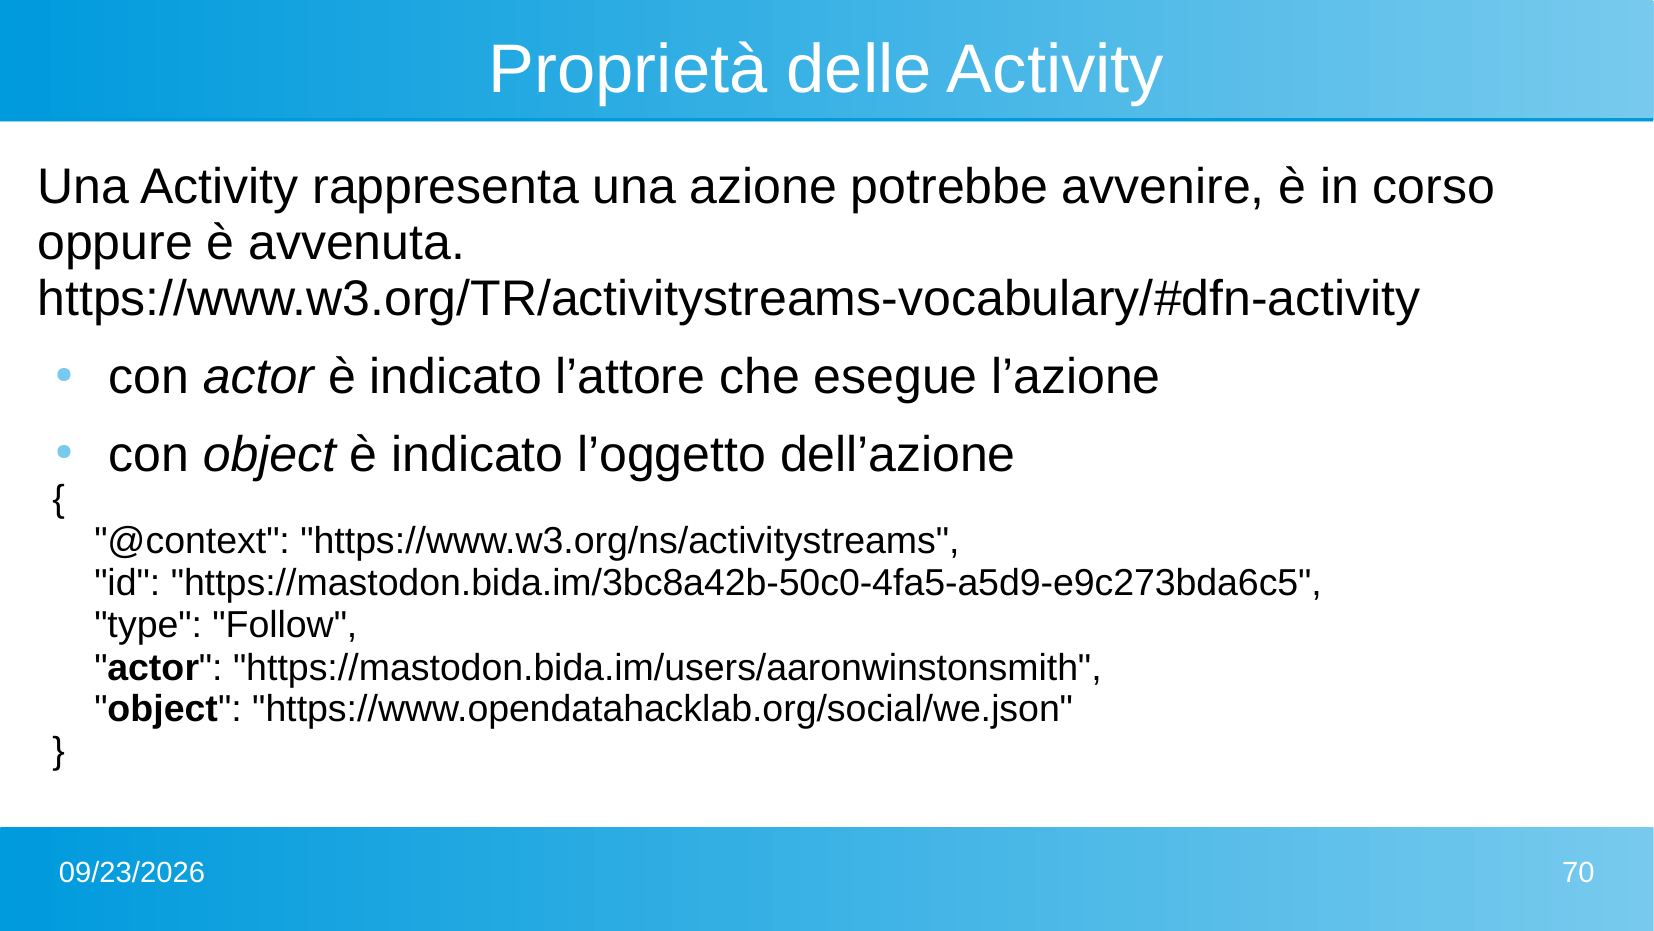

# Proprietà delle Activity
Una Activity rappresenta una azione potrebbe avvenire, è in corso oppure è avvenuta. https://www.w3.org/TR/activitystreams-vocabulary/#dfn-activity
con actor è indicato l’attore che esegue l’azione
con object è indicato l’oggetto dell’azione
{
 "@context": "https://www.w3.org/ns/activitystreams",
 "id": "https://mastodon.bida.im/3bc8a42b-50c0-4fa5-a5d9-e9c273bda6c5",
 "type": "Follow",
 "actor": "https://mastodon.bida.im/users/aaronwinstonsmith",
 "object": "https://www.opendatahacklab.org/social/we.json"
}
70